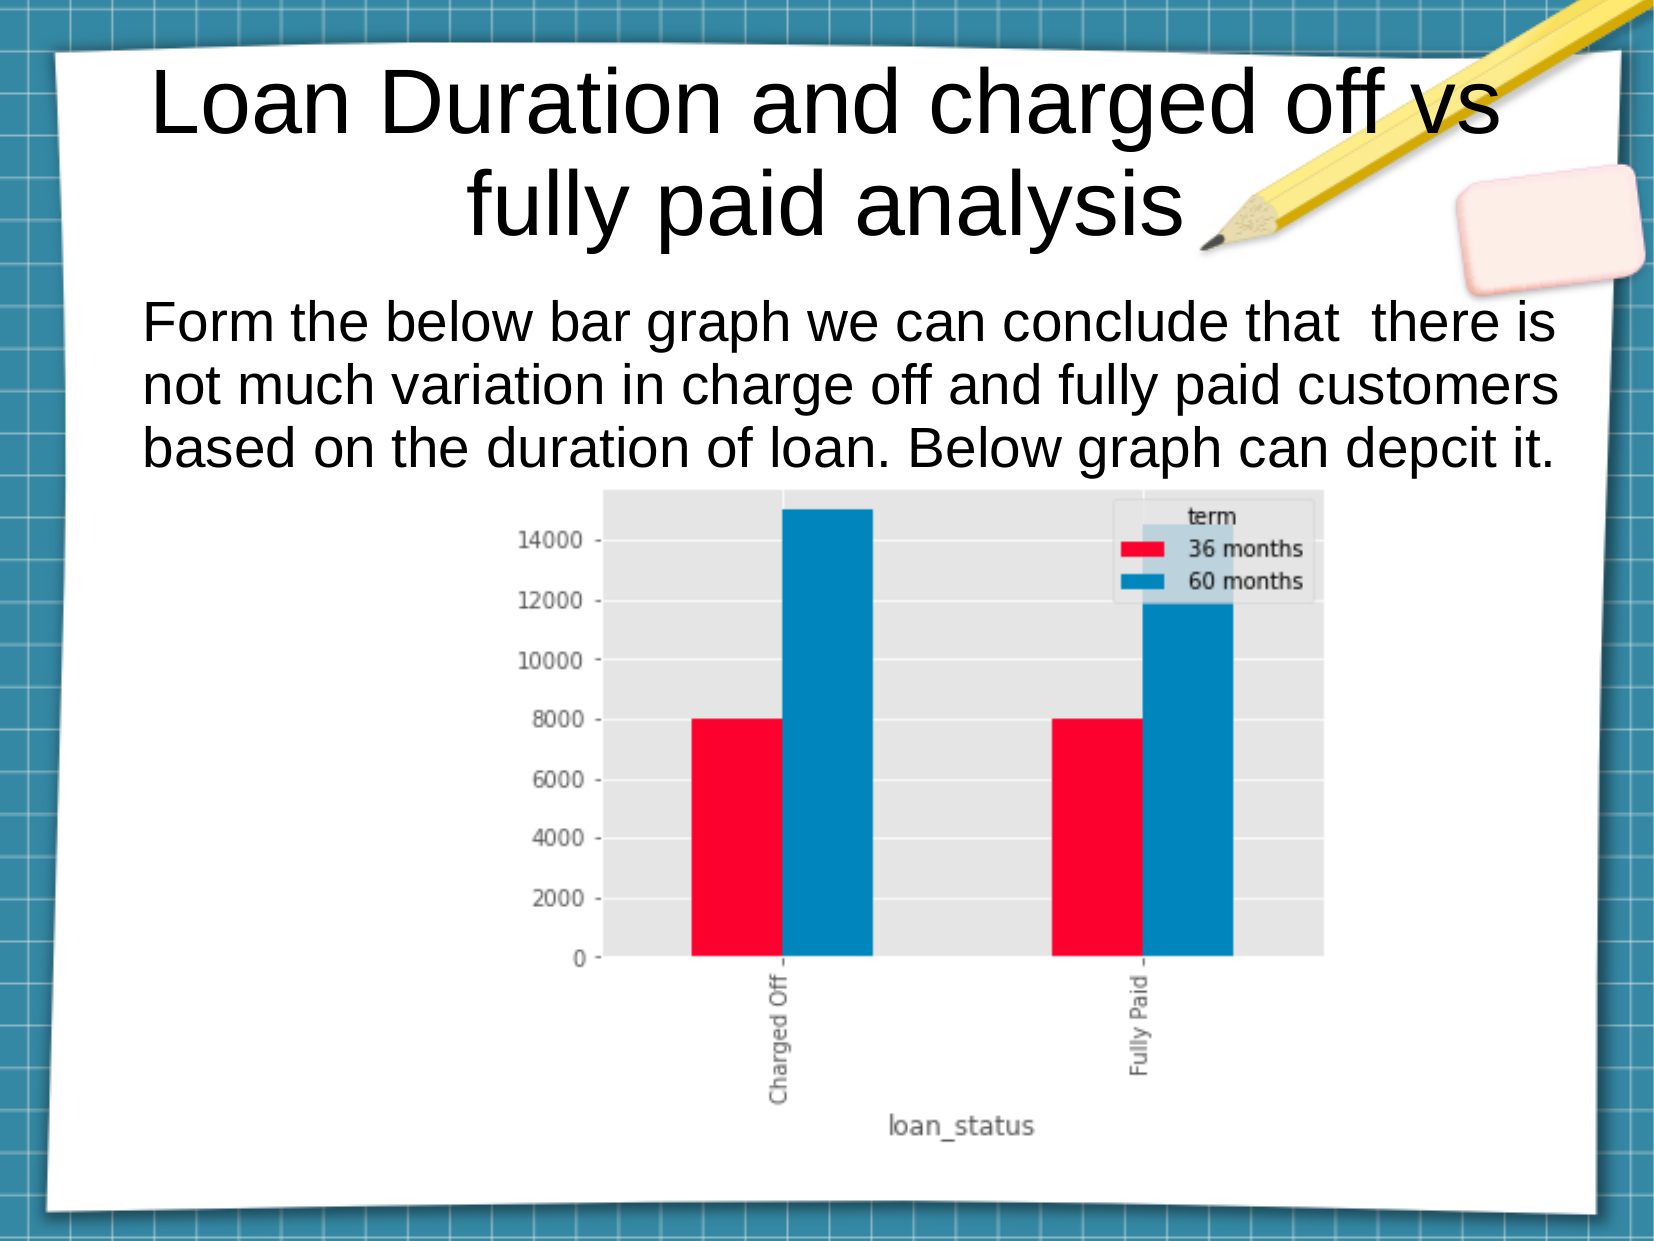

# Loan Duration and charged off vs fully paid analysis
Form the below bar graph we can conclude that there is not much variation in charge off and fully paid customers based on the duration of loan. Below graph can depcit it.